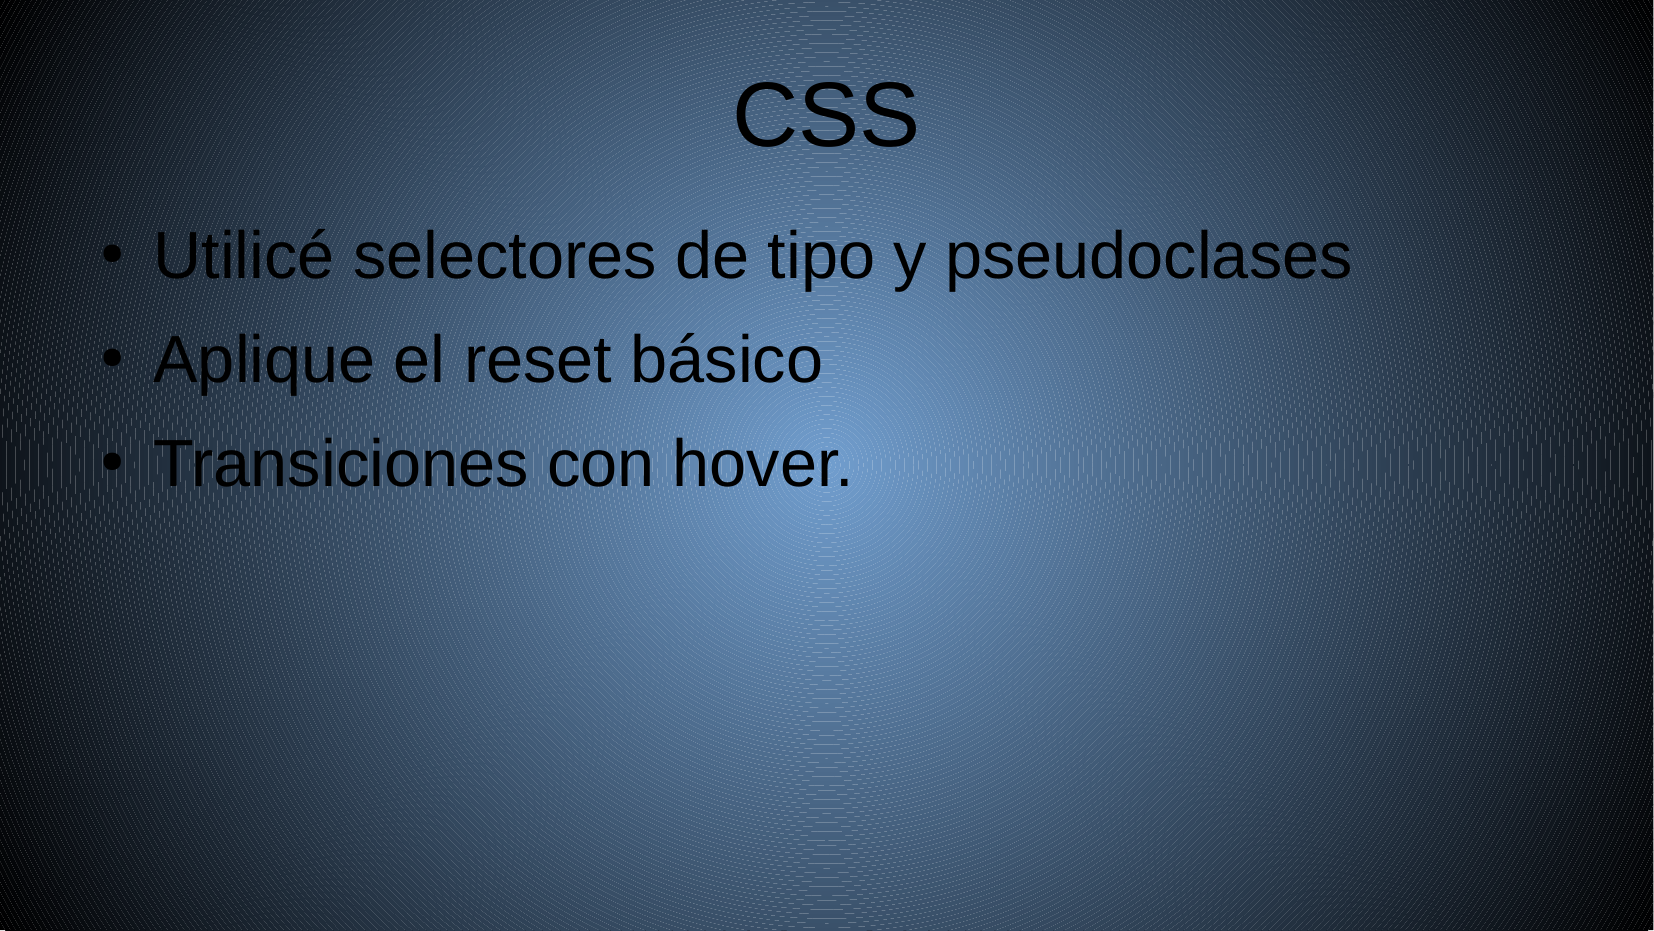

CSS
# Utilicé selectores de tipo y pseudoclases
Aplique el reset básico
Transiciones con hover.